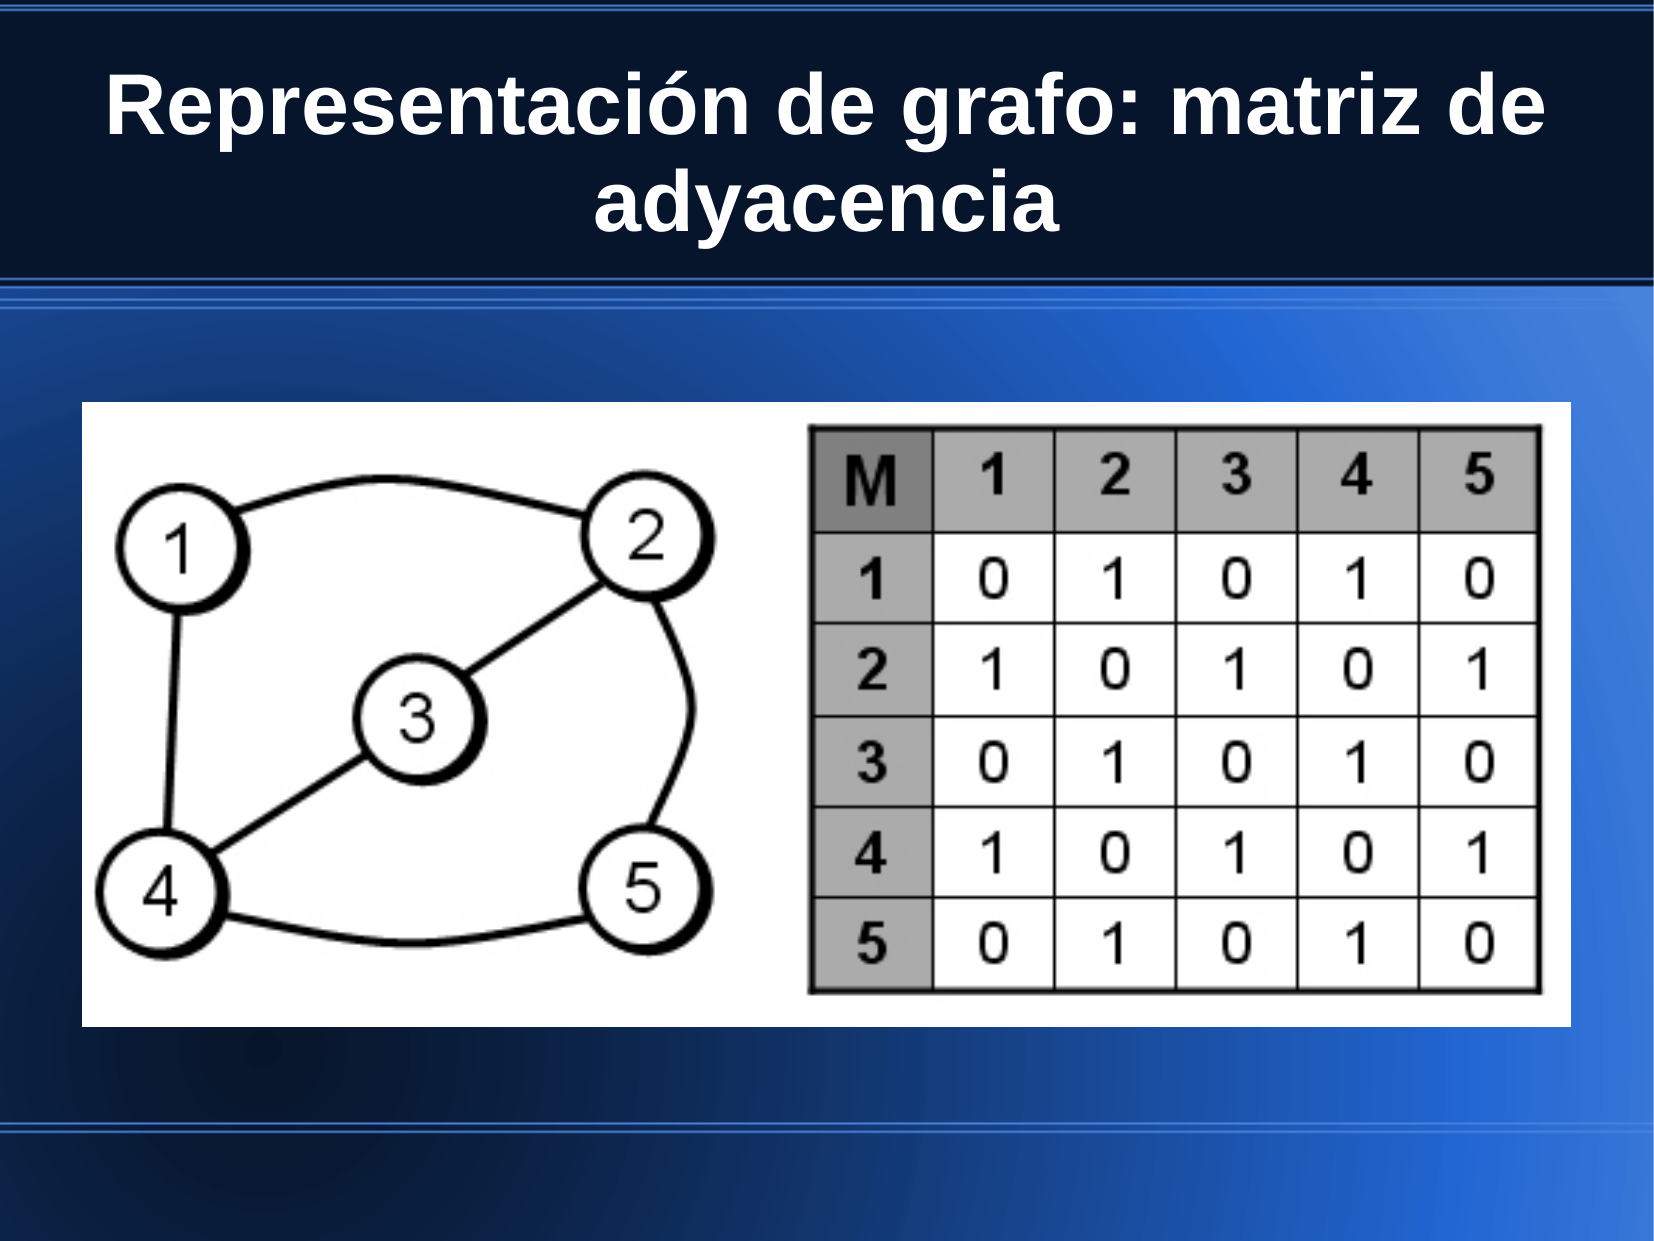

# Representación de grafo: matriz de adyacencia